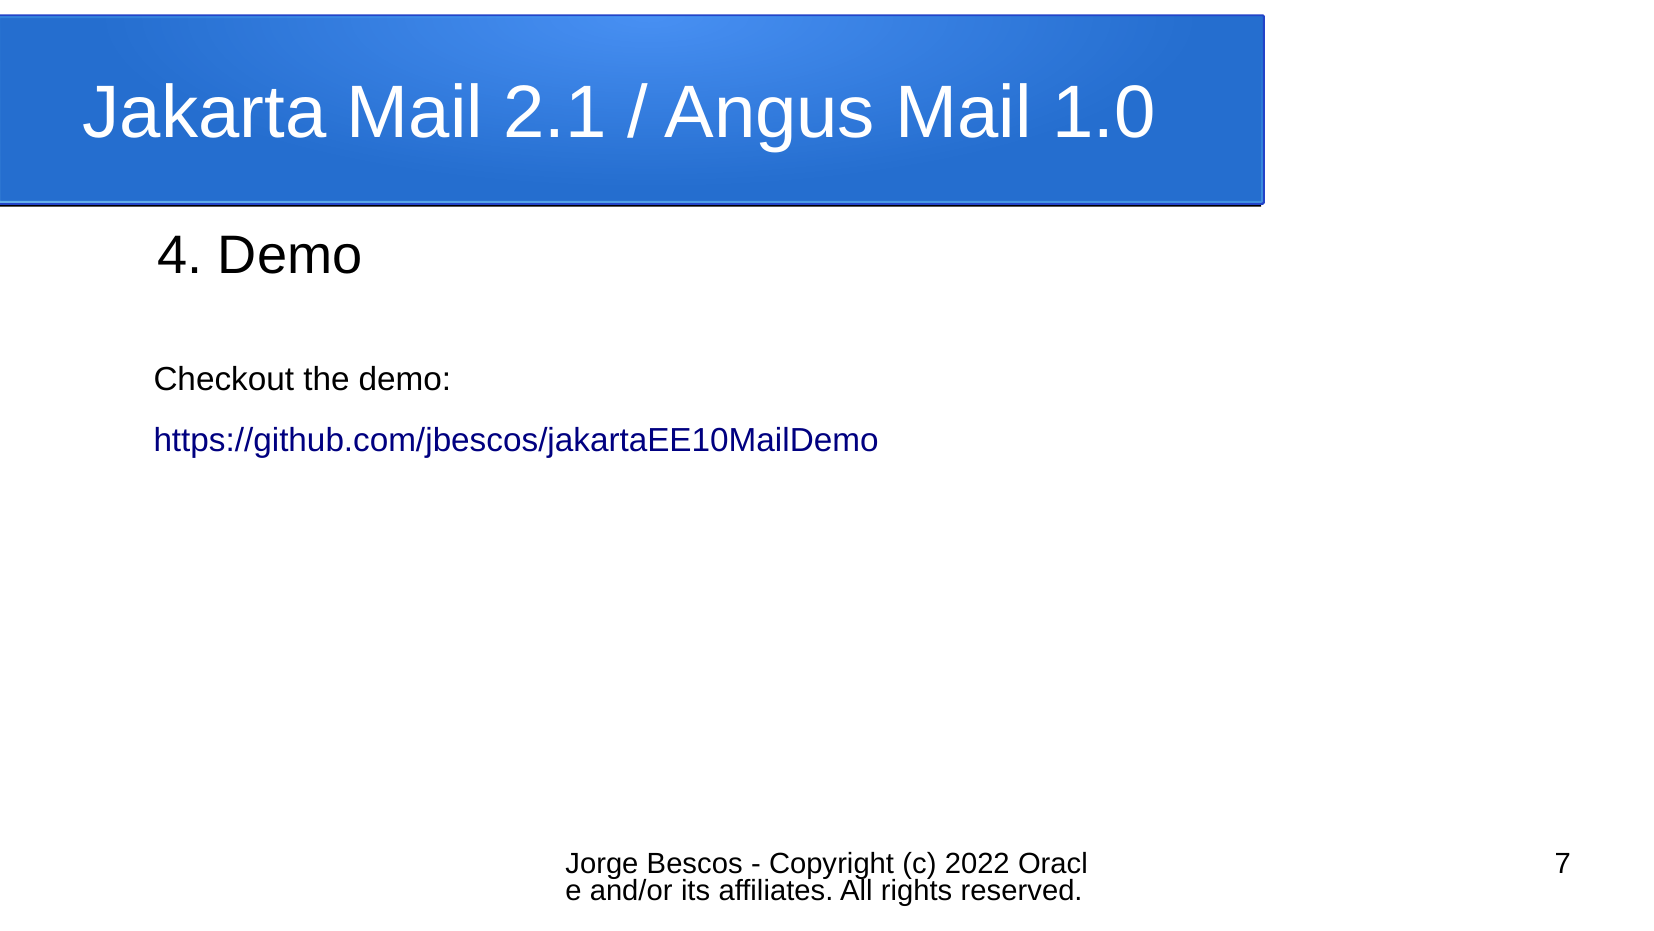

# Jakarta Mail 2.1 / Angus Mail 1.0
 4. Demo
Checkout the demo:
https://github.com/jbescos/jakartaEE10MailDemo
Jorge Bescos - Copyright (c) 2022 Oracle and/or its affiliates. All rights reserved.
7